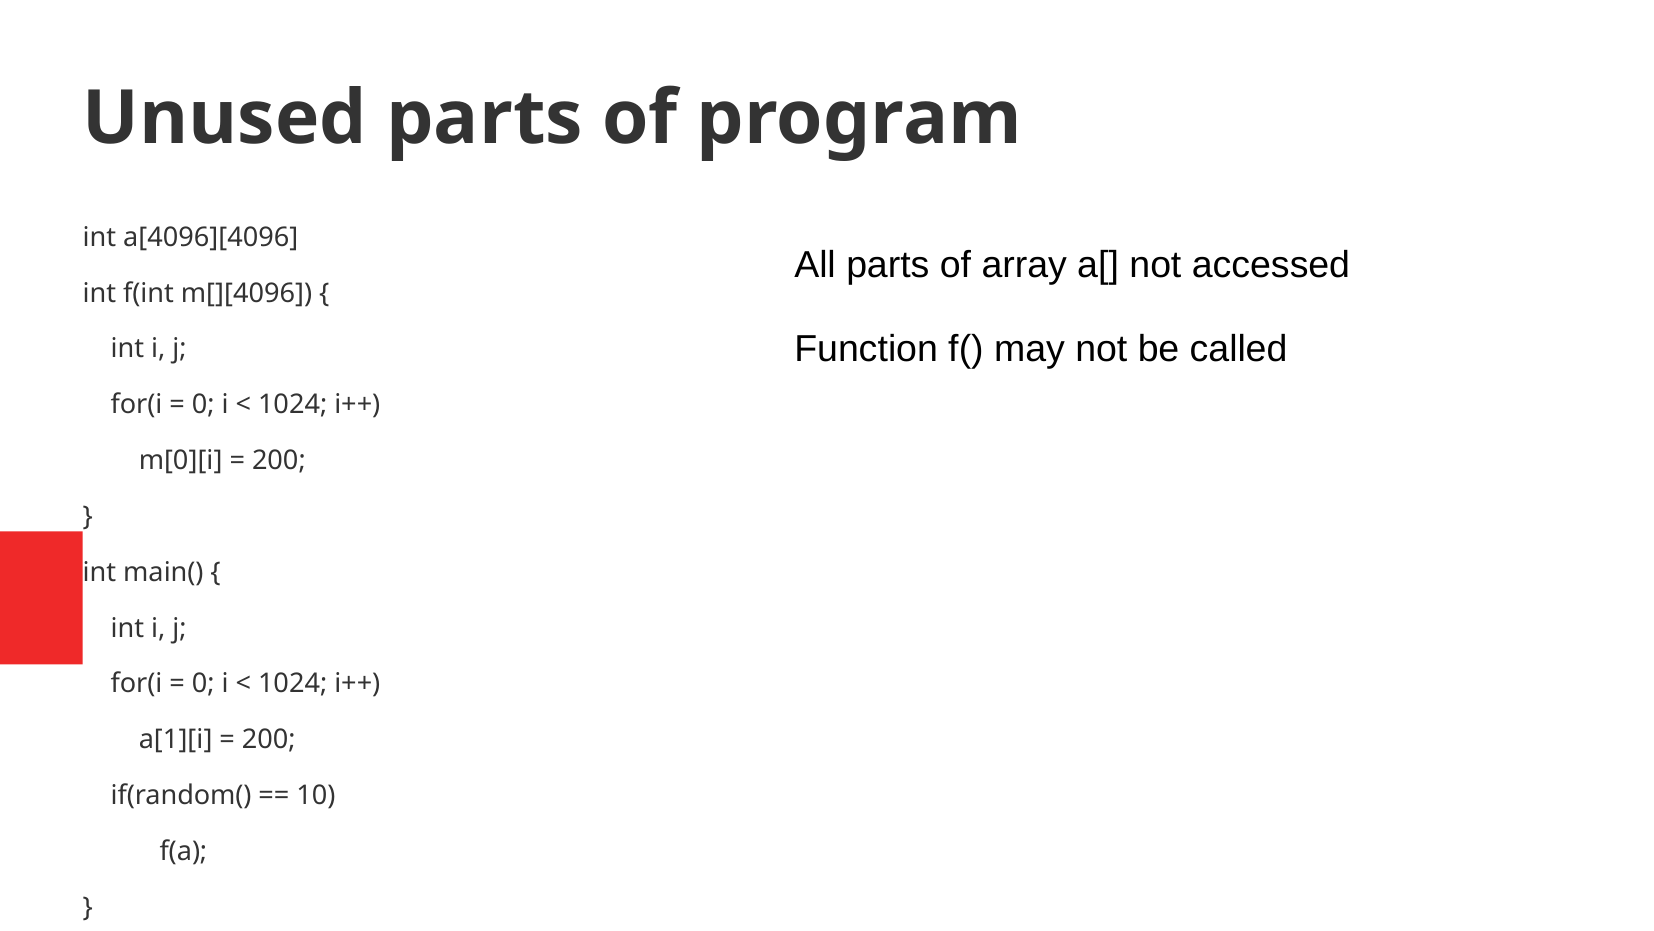

# Unused parts of program
int a[4096][4096]
int f(int m[][4096]) {
 int i, j;
 for(i = 0; i < 1024; i++)
 m[0][i] = 200;
}
int main() {
 int i, j;
 for(i = 0; i < 1024; i++)
 a[1][i] = 200;
 if(random() == 10)
 f(a);
}
All parts of array a[] not accessed
Function f() may not be called